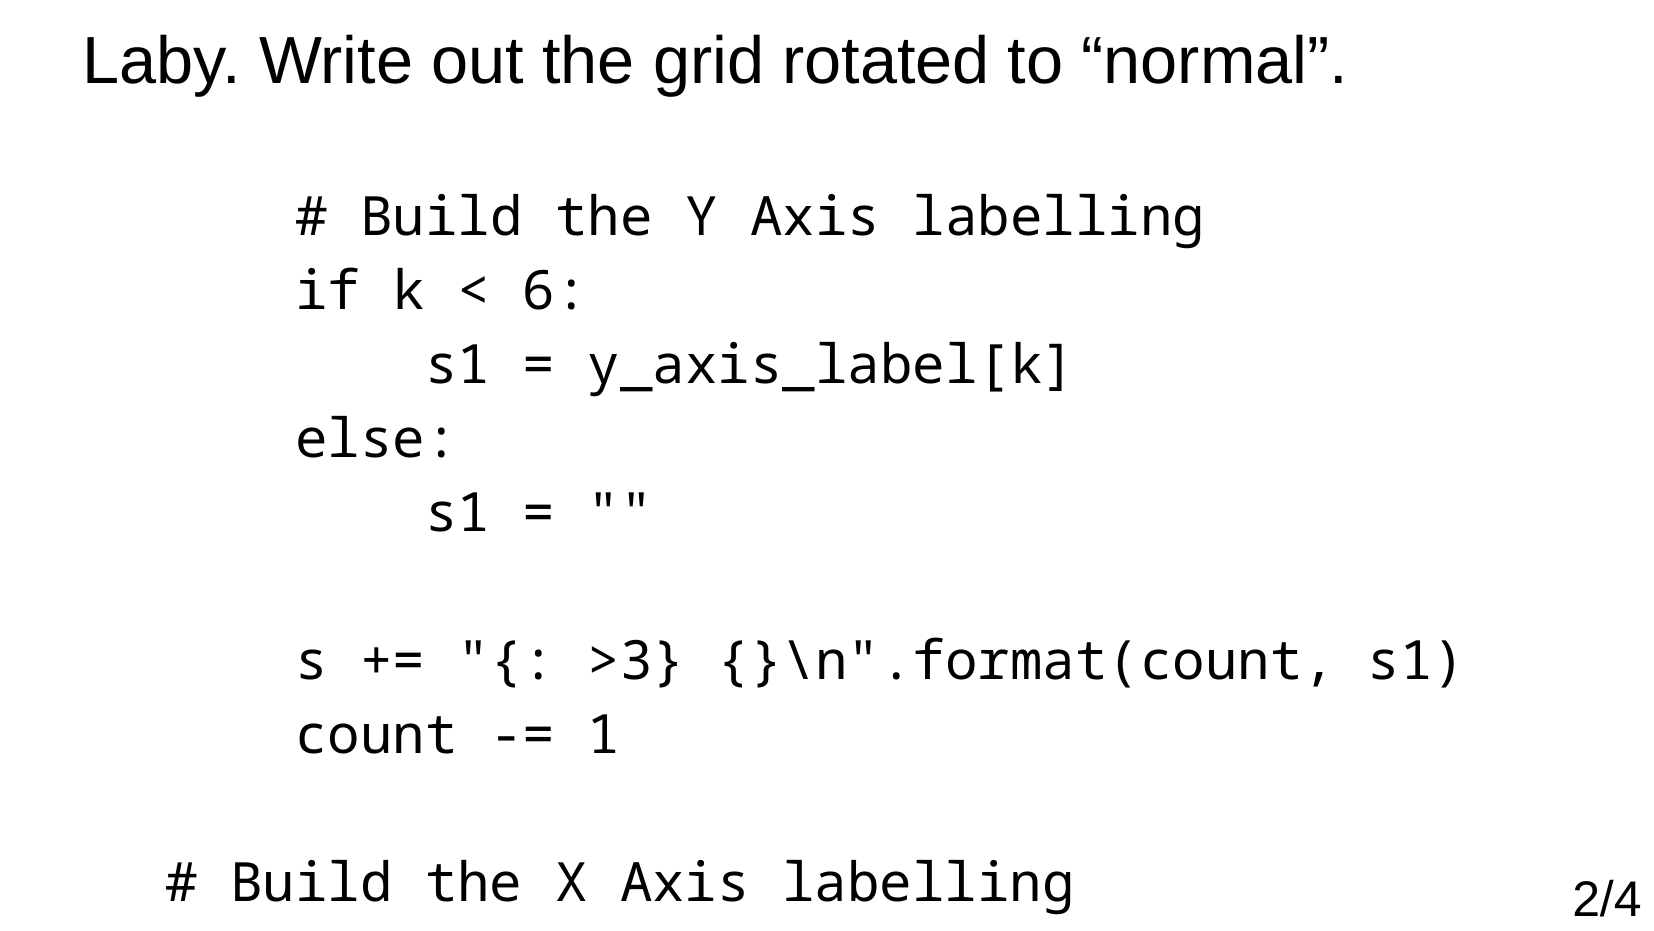

# Laby. Write out the grid rotated to “normal”.
 # Build the Y Axis labelling
 if k < 6:
 s1 = y_axis_label[k]
 else:
 s1 = ""
 s += "{: >3} {}\n".format(count, s1)
 count -= 1
 # Build the X Axis labelling
 s += xaxis_label()
 return s
2/4